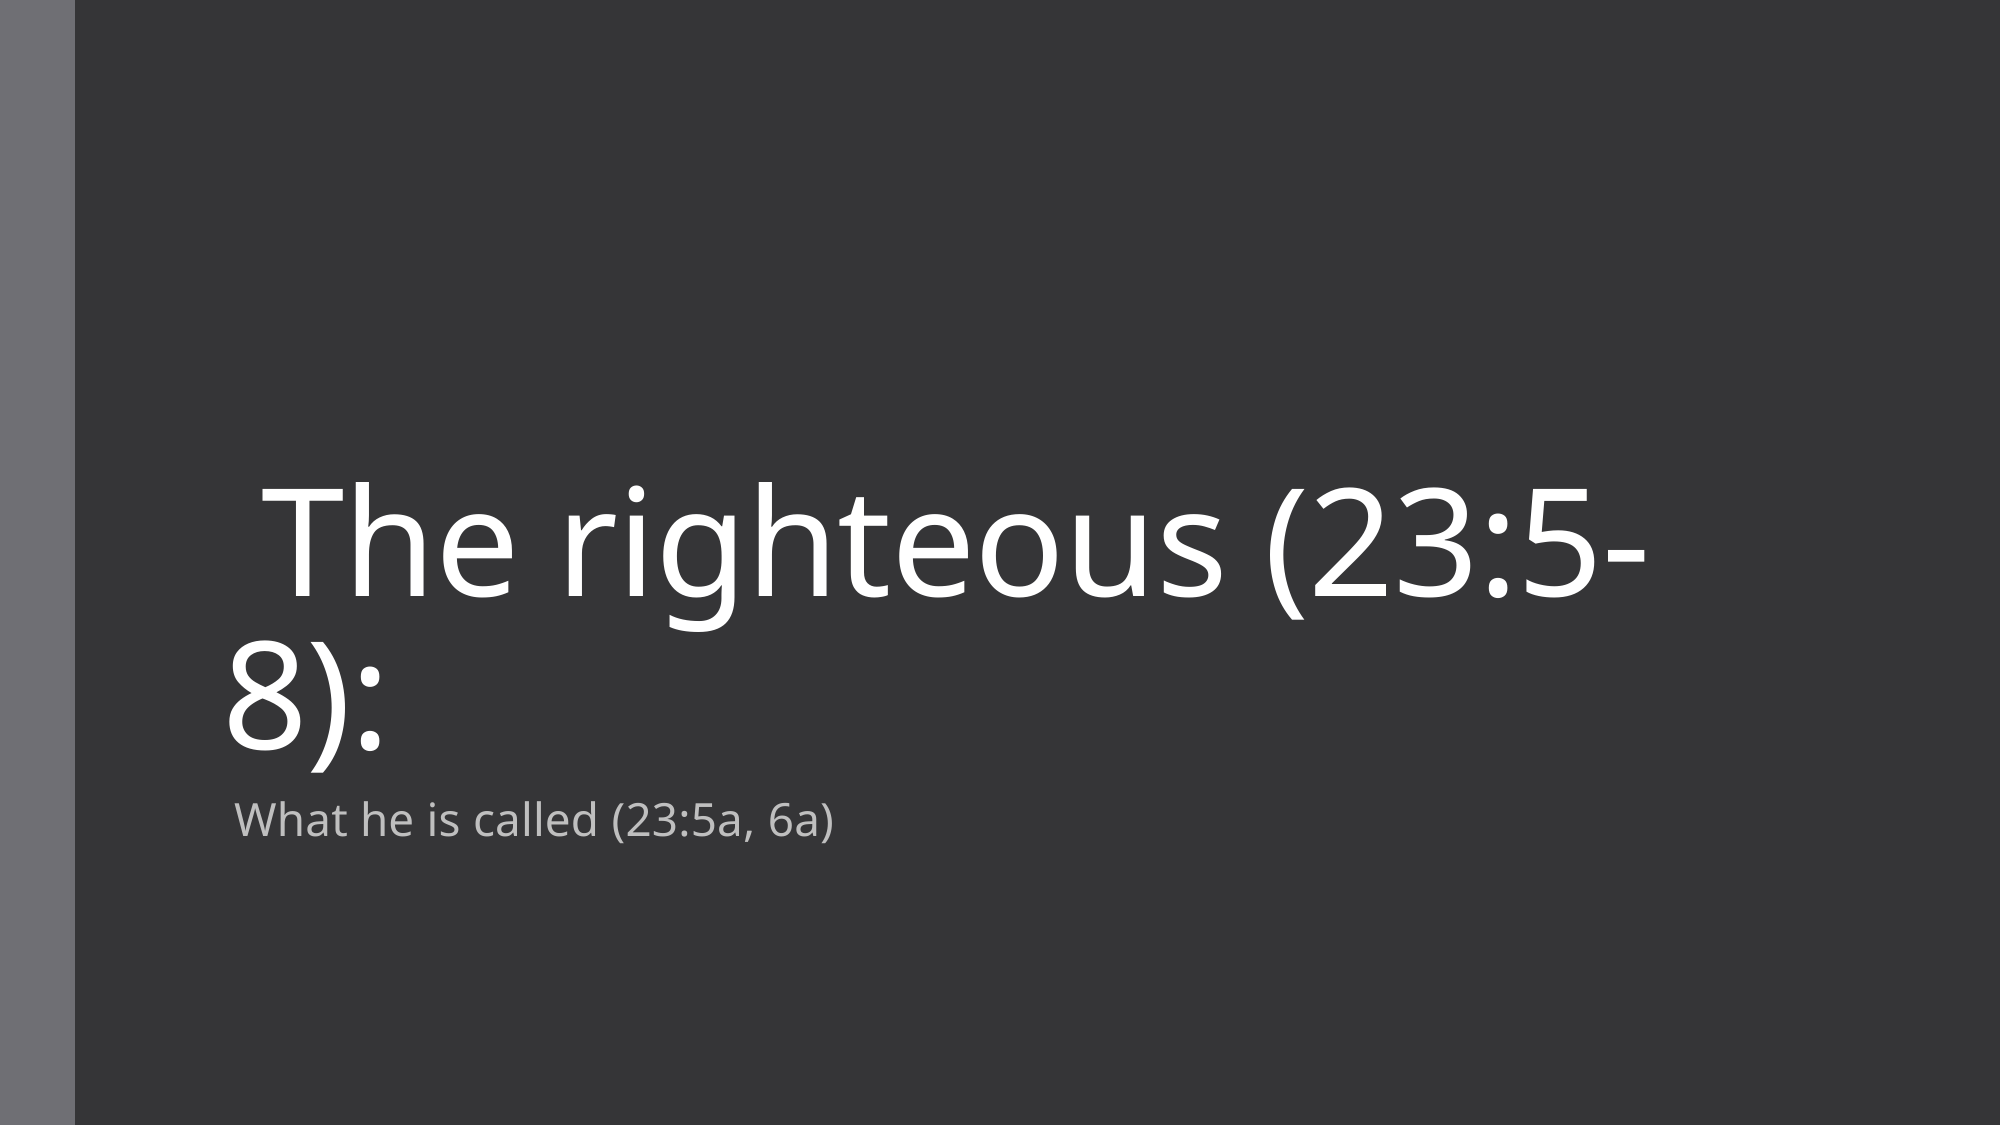

# The righteous (23:5-8):
 What he is called (23:5a, 6a)